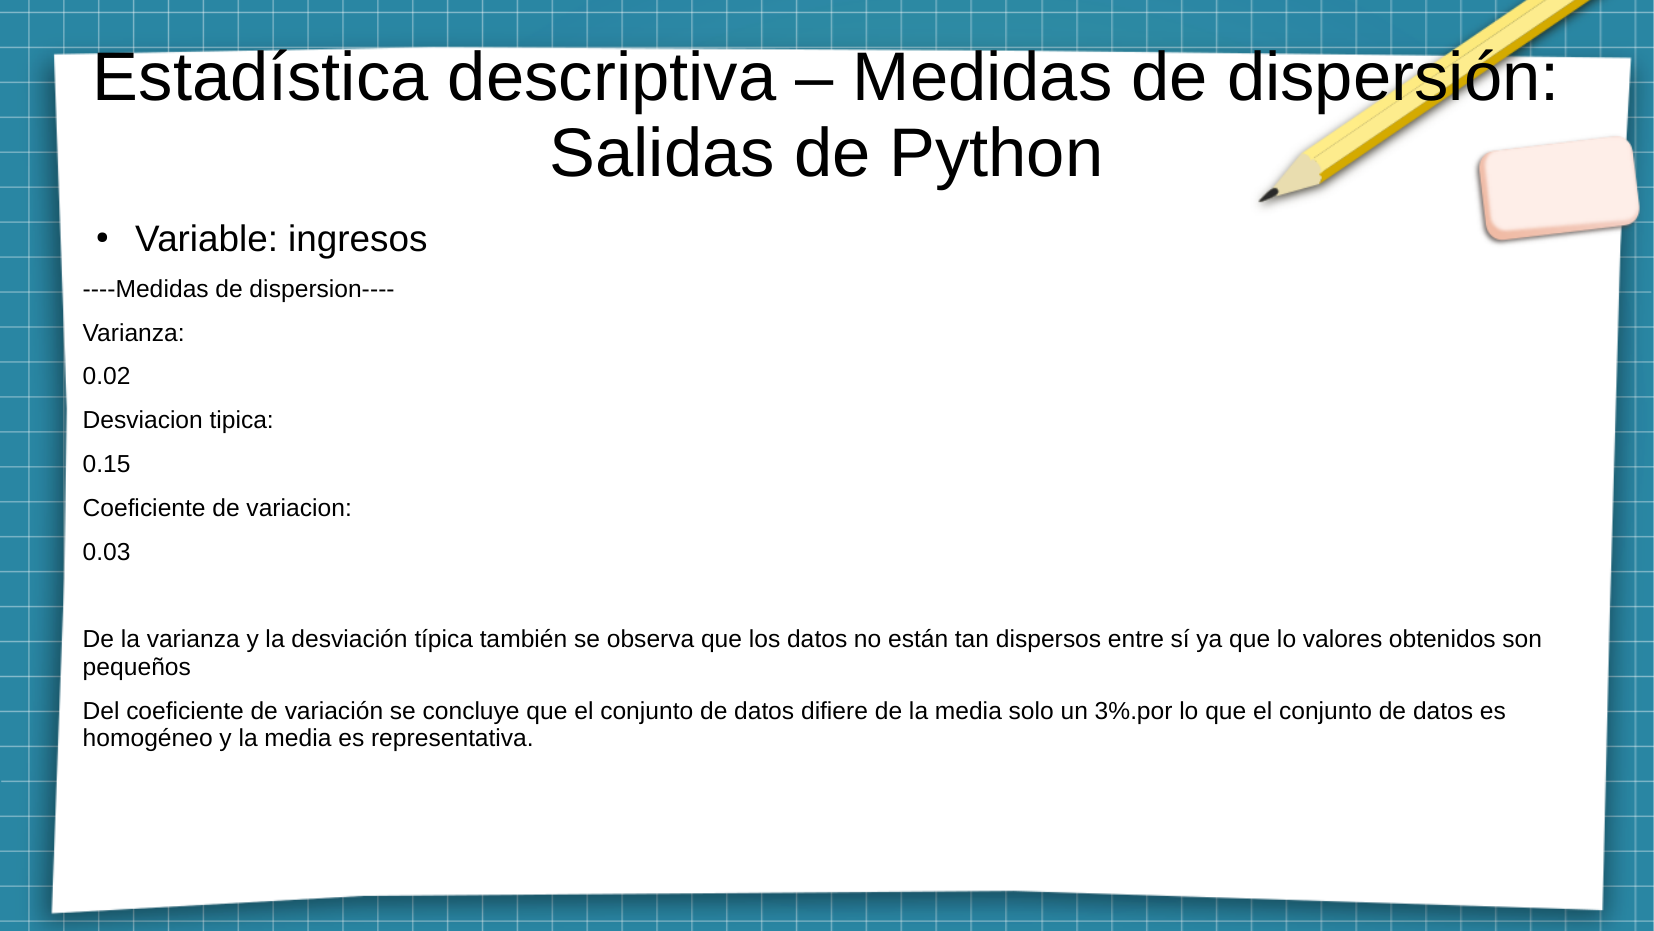

# Estadística descriptiva – Medidas de dispersión: Salidas de Python
Variable: ingresos
----Medidas de dispersion----
Varianza:
0.02
Desviacion tipica:
0.15
Coeficiente de variacion:
0.03
De la varianza y la desviación típica también se observa que los datos no están tan dispersos entre sí ya que lo valores obtenidos son pequeños
Del coeficiente de variación se concluye que el conjunto de datos difiere de la media solo un 3%.por lo que el conjunto de datos es homogéneo y la media es representativa.